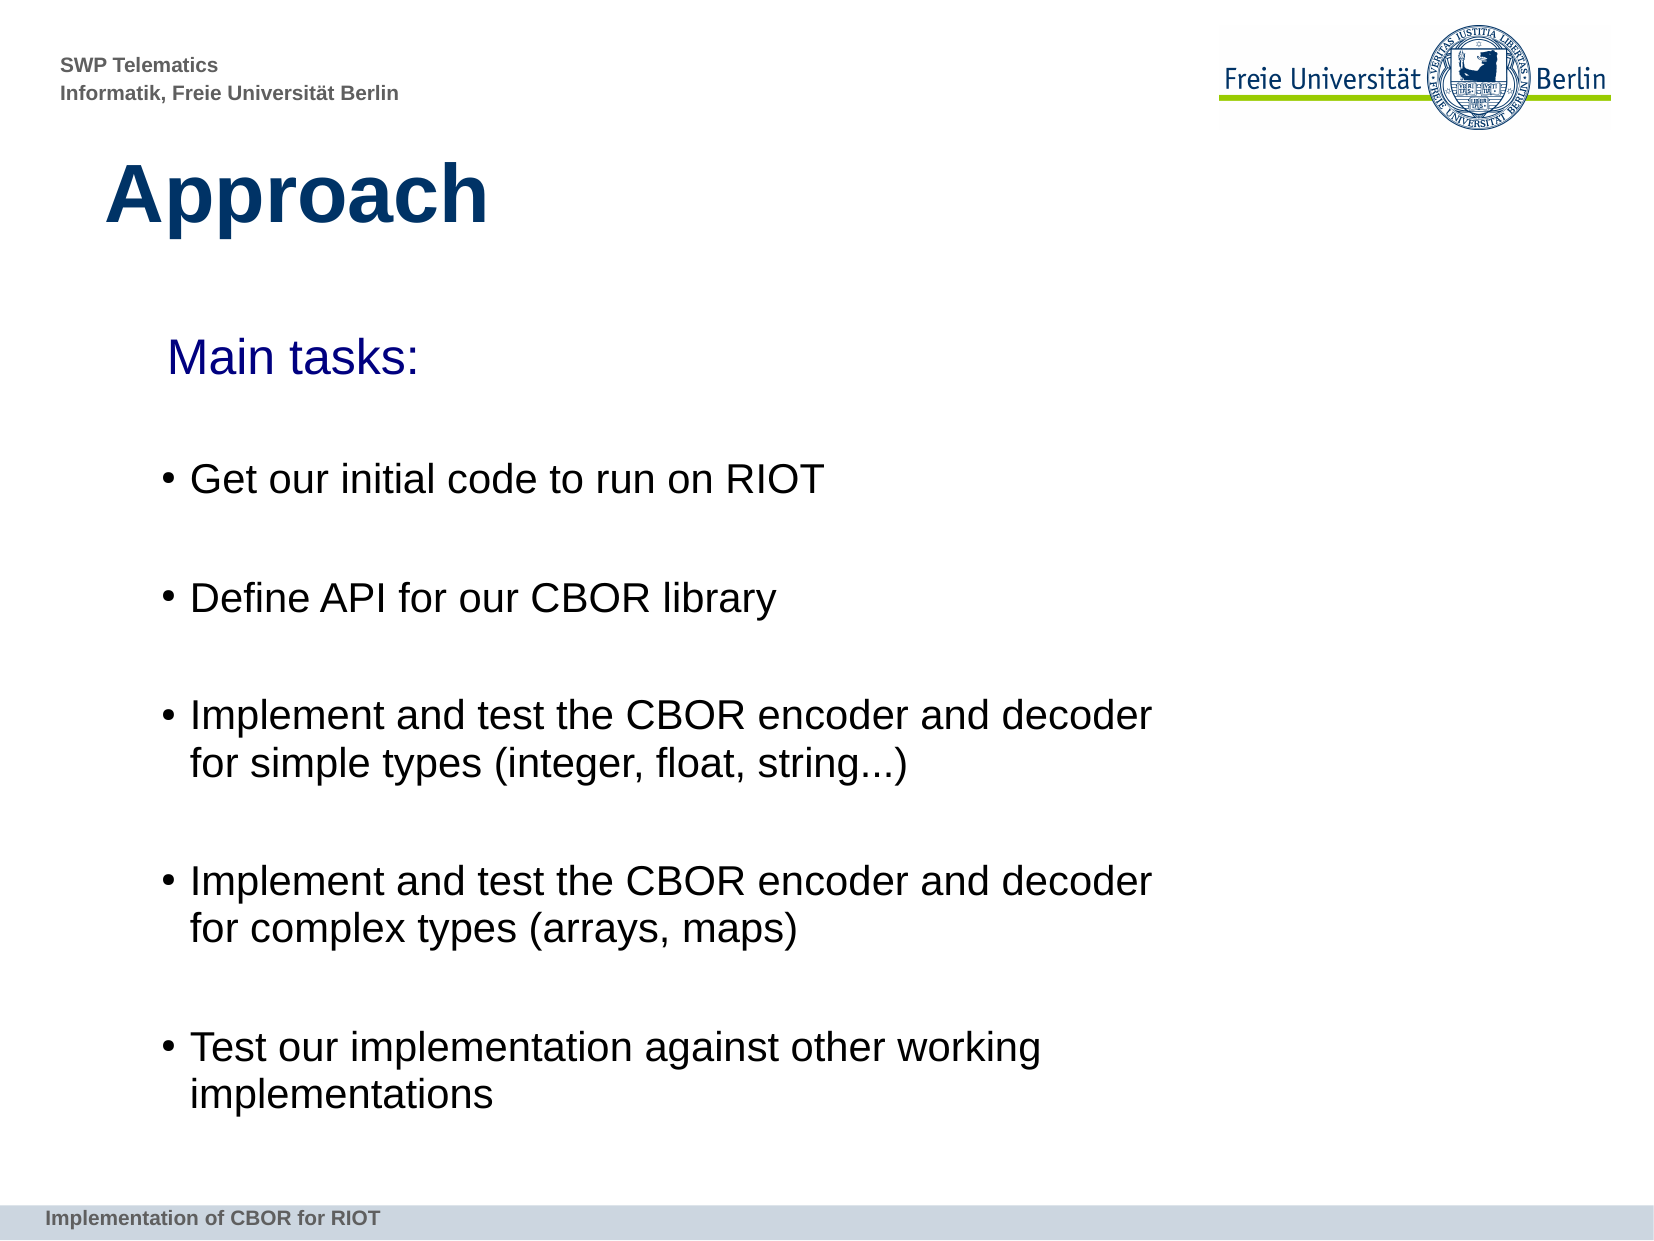

# Approach
Main tasks:
Get our initial code to run on RIOT
Define API for our CBOR library
Implement and test the CBOR encoder and decoder for simple types (integer, float, string...)
Implement and test the CBOR encoder and decoder for complex types (arrays, maps)
Test our implementation against other working implementations